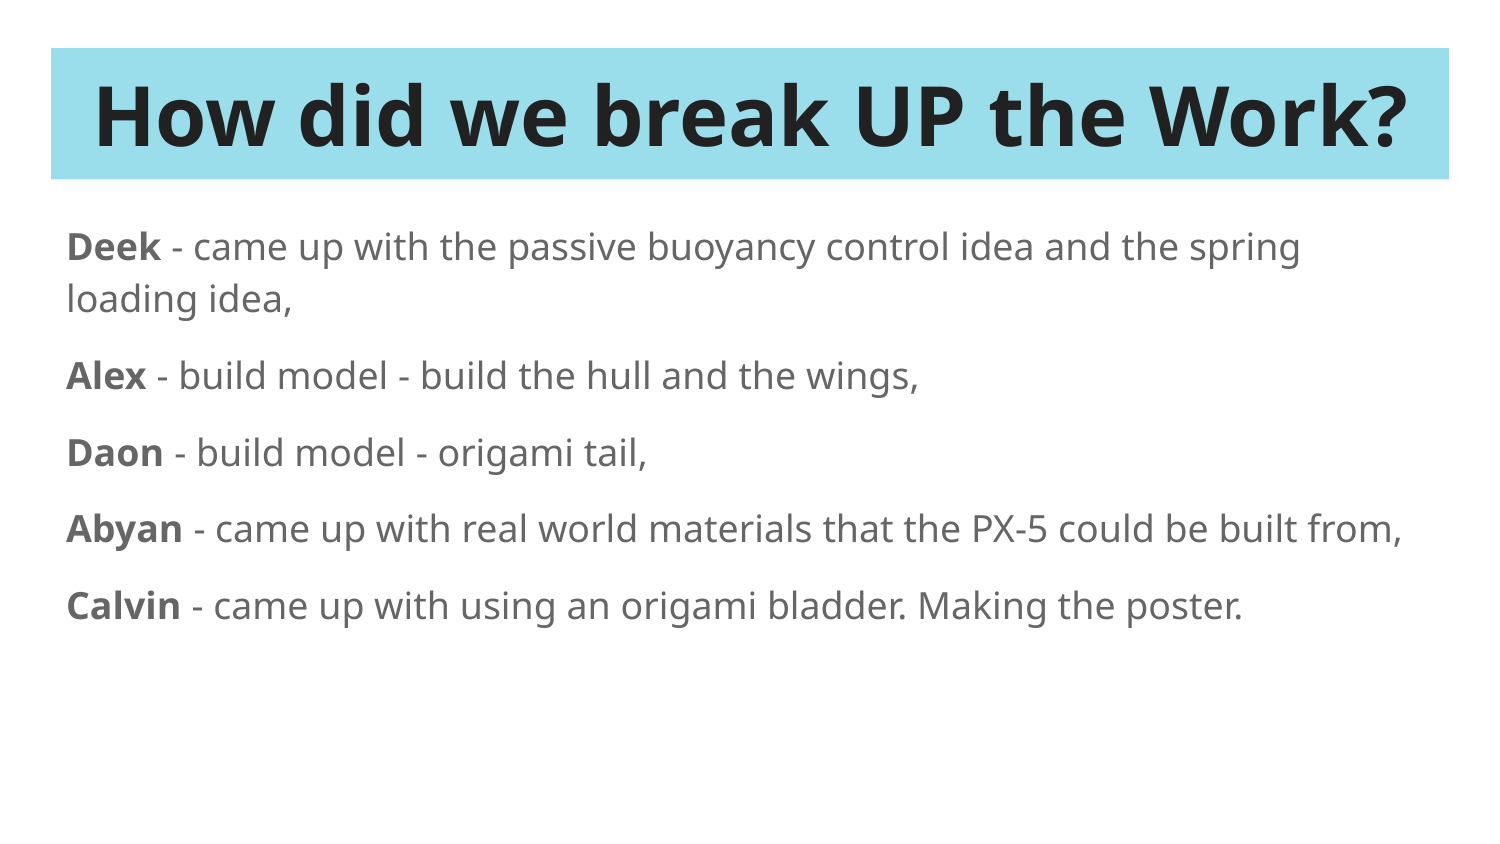

# How did we break UP the Work?
Deek - came up with the passive buoyancy control idea and the spring loading idea,
Alex - build model - build the hull and the wings,
Daon - build model - origami tail,
Abyan - came up with real world materials that the PX-5 could be built from,
Calvin - came up with using an origami bladder. Making the poster.